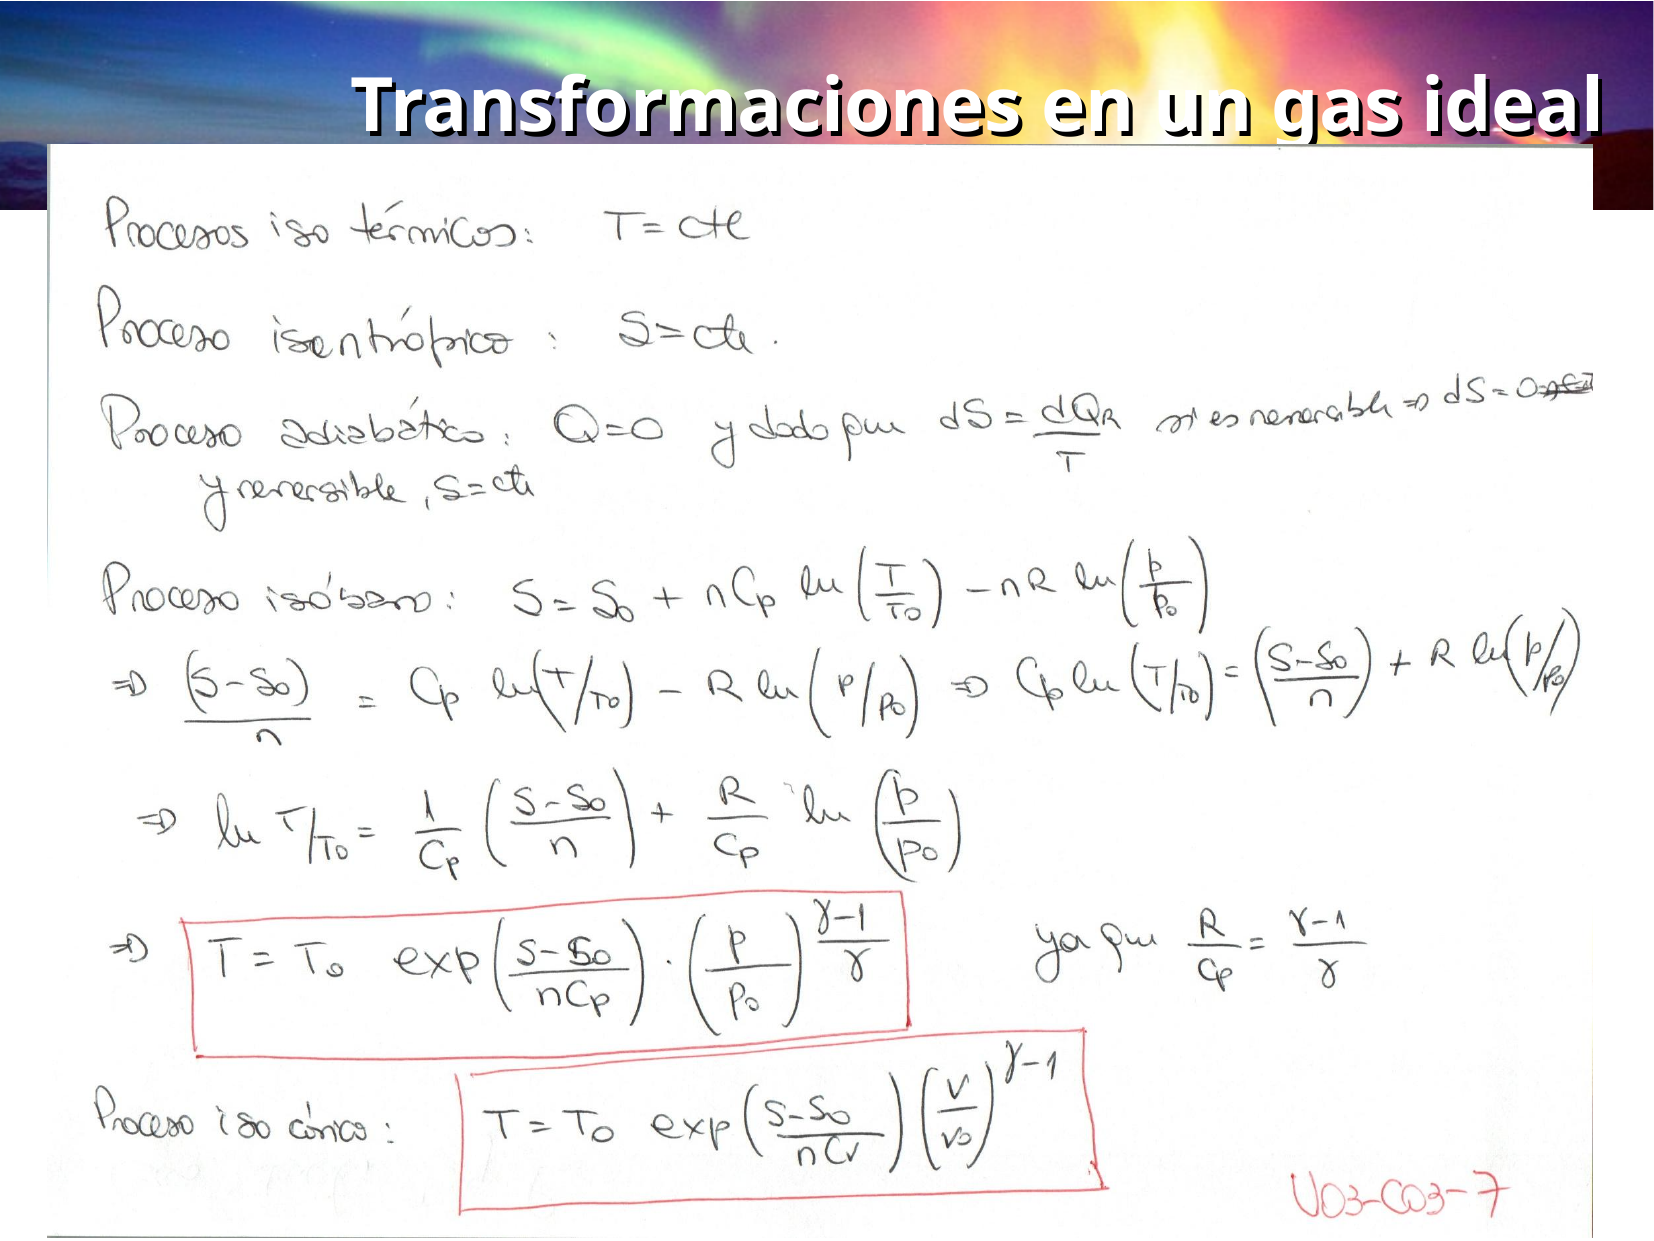

# Transformaciones en un gas ideal
May 24, 2018
H. Asorey - F3B+F4A 2018
28